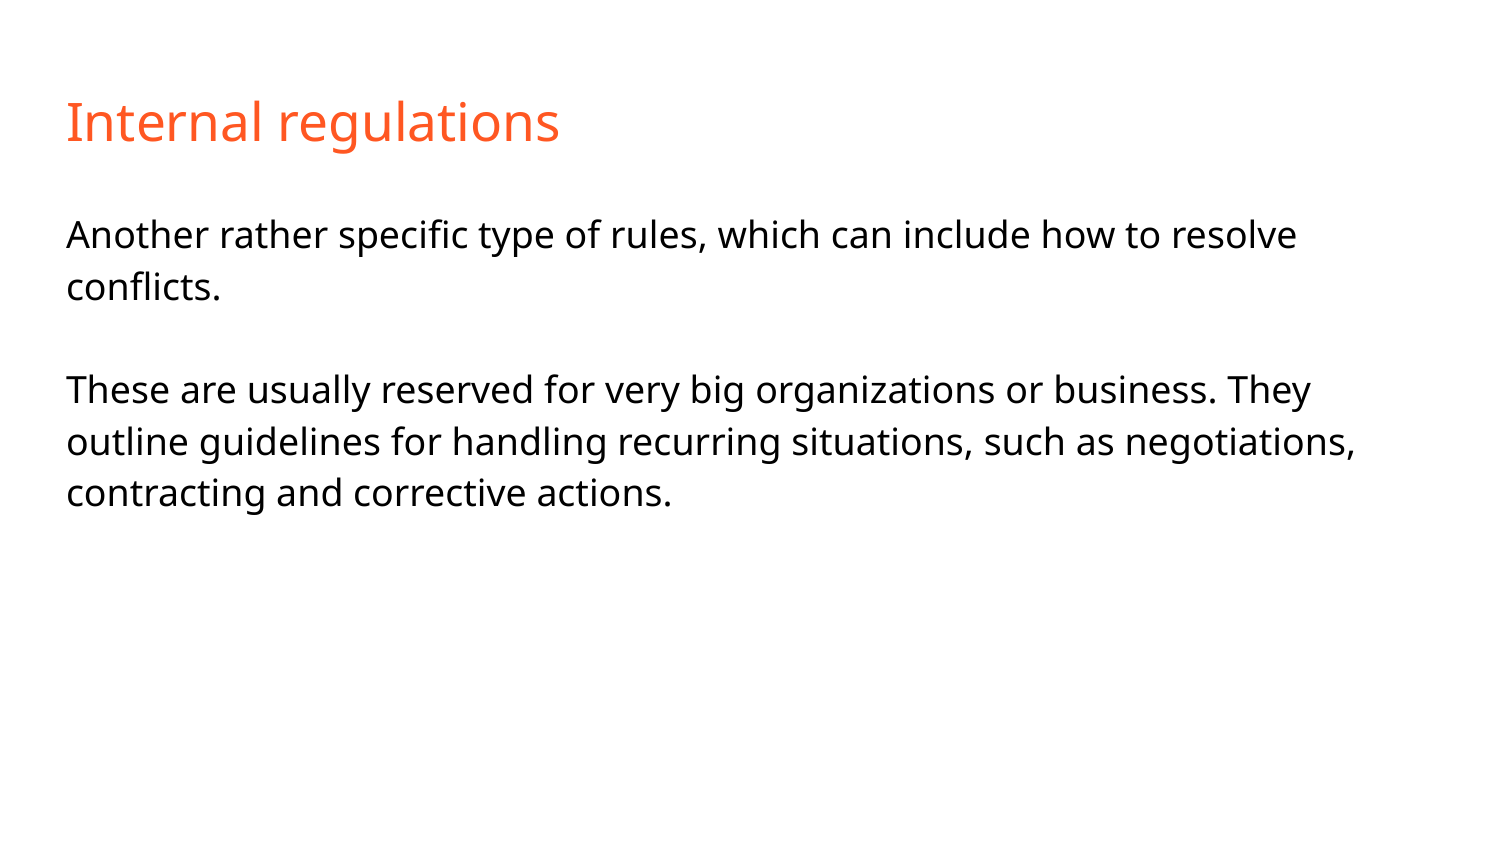

# Internal regulations
Another rather specific type of rules, which can include how to resolve conflicts.
These are usually reserved for very big organizations or business. They outline guidelines for handling recurring situations, such as negotiations, contracting and corrective actions.